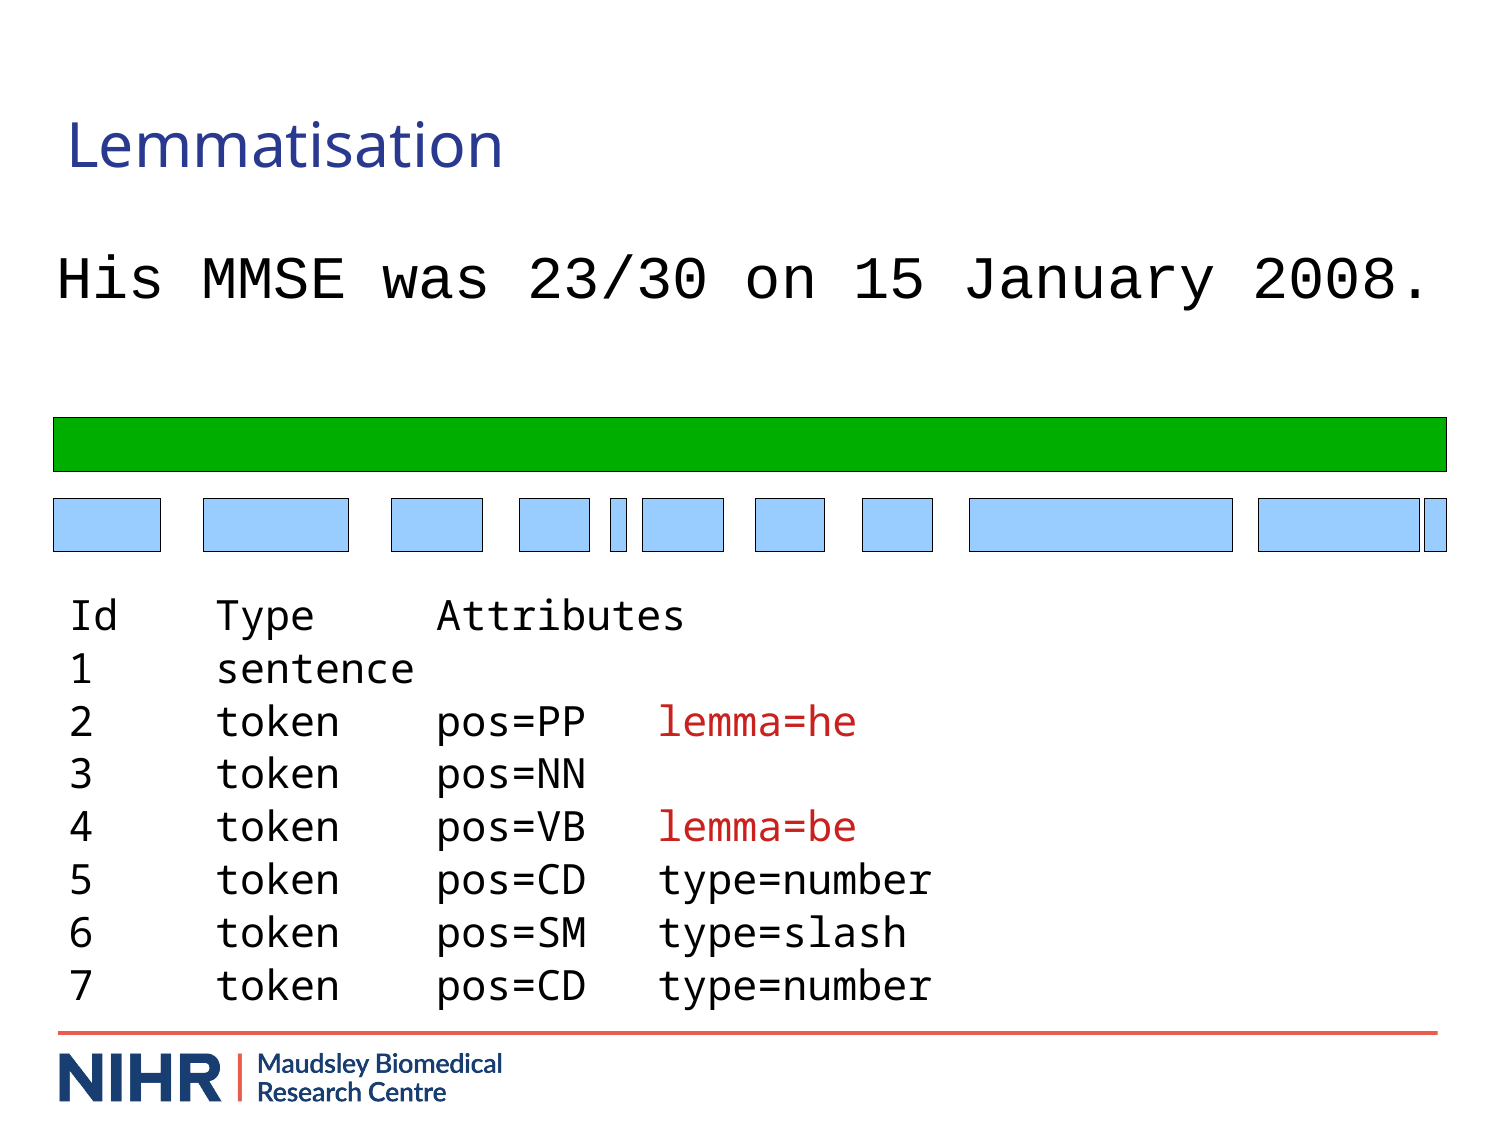

# Lemmatisation
His MMSE was 23/30 on 15 January 2008.
Id		Type		Attributes
1		sentence
2		token		pos=PP	lemma=he
3		token		pos=NN
4		token		pos=VB	lemma=be
5		token		pos=CD	type=number
6		token		pos=SM	type=slash
7		token		pos=CD	type=number